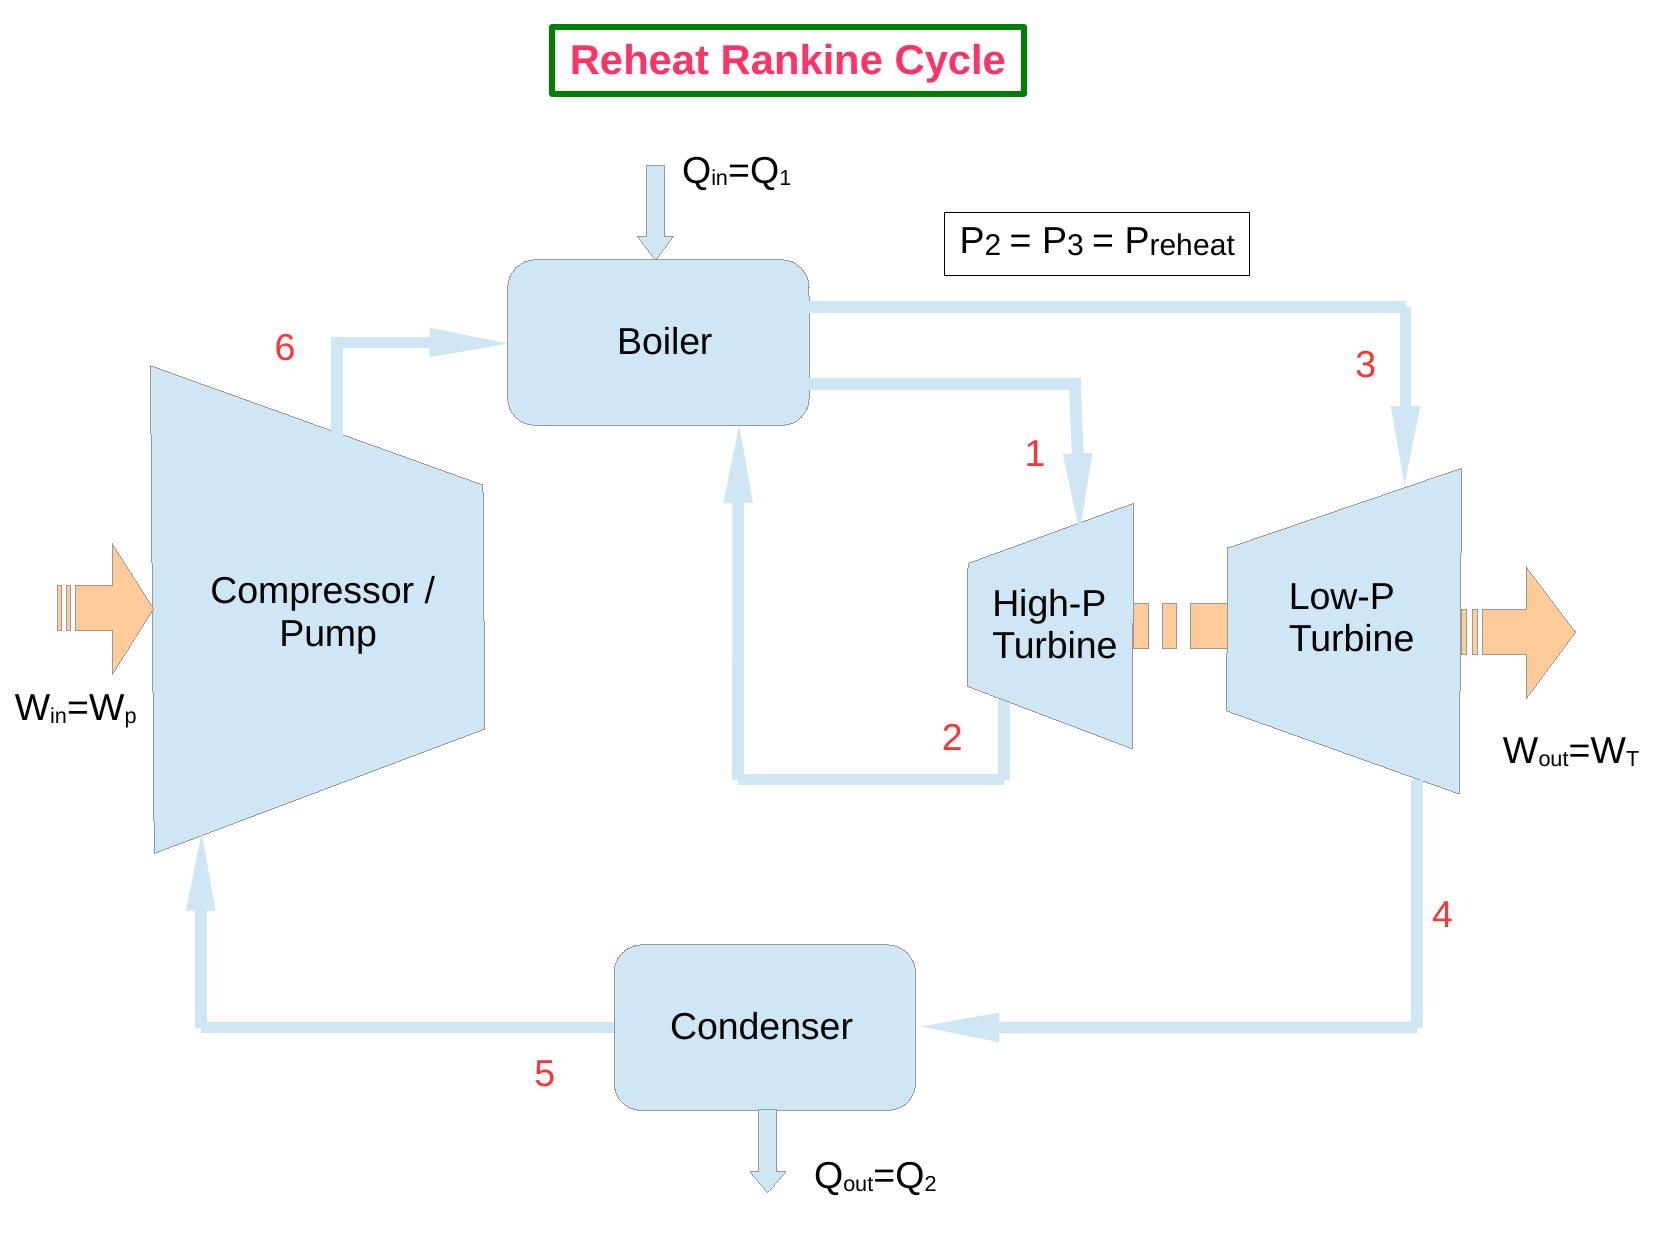

Reheat Rankine Cycle
Qin=Q1
P2 = P3 = Preheat
Boiler
6
3
1
Compressor /
Pump
Low-P
Turbine
High-P
Turbine
Win=Wp
2
Wout=WT
4
Condenser
5
Qout=Q2